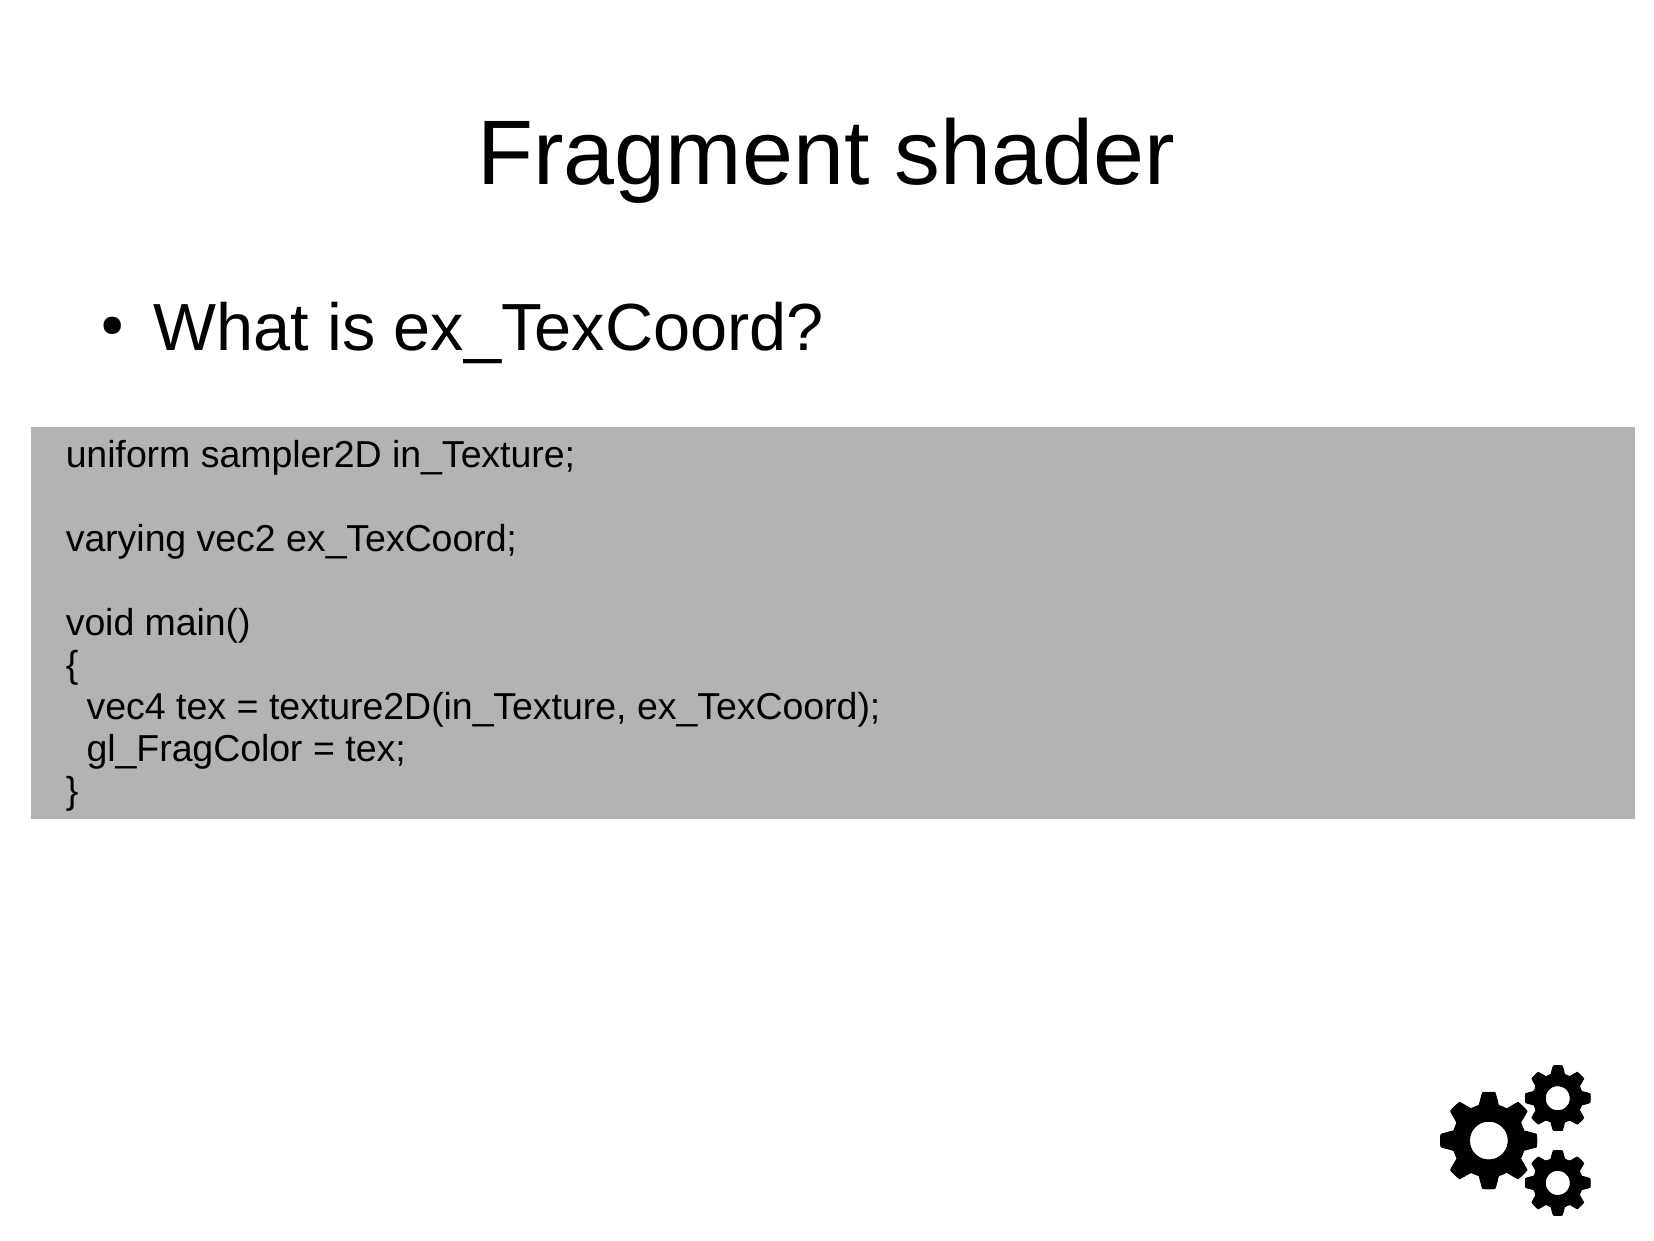

# Fragment shader
What is ex_TexCoord?
| uniform sampler2D in\_Texture; varying vec2 ex\_TexCoord; void main() { vec4 tex = texture2D(in\_Texture, ex\_TexCoord); gl\_FragColor = tex; } |
| --- |